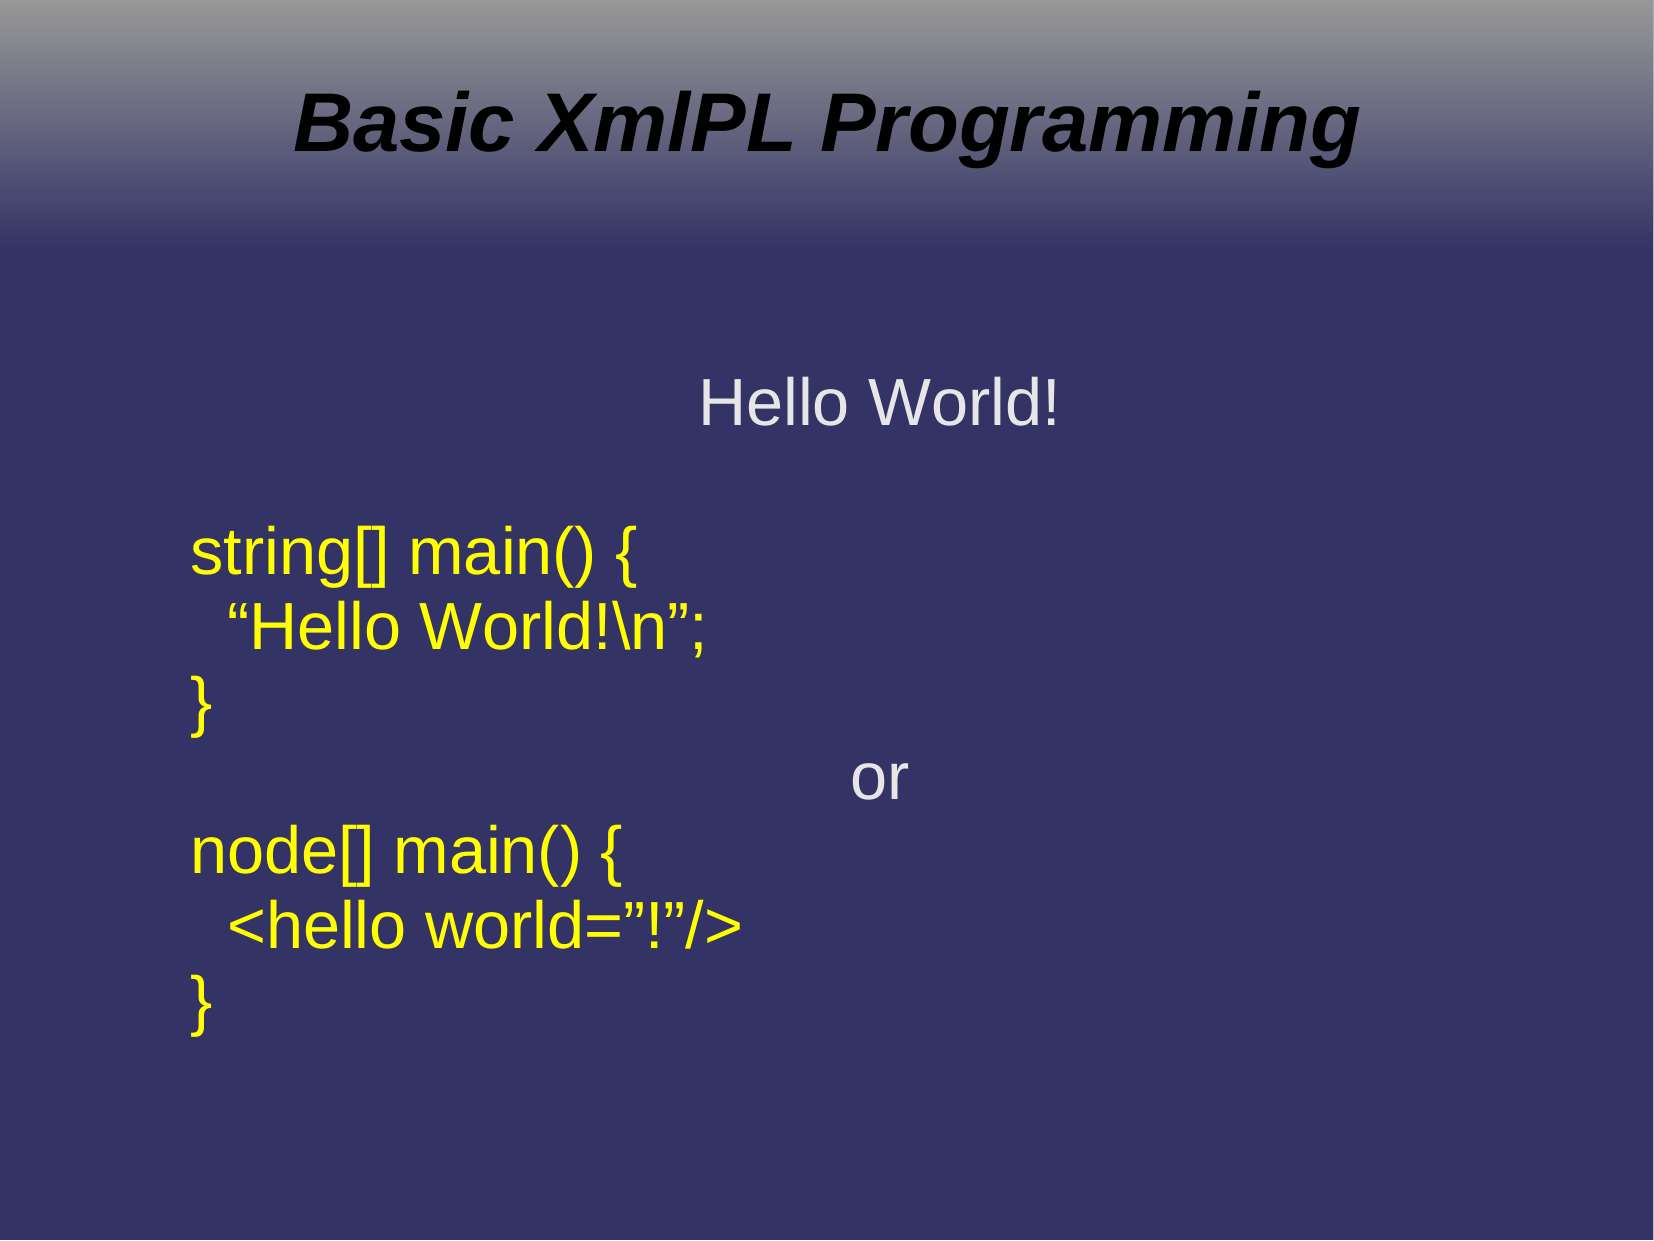

# Basic XmlPL Programming
Hello World!
string[] main() {
 “Hello World!\n”;
}
or
node[] main() {
 <hello world=”!”/>
}